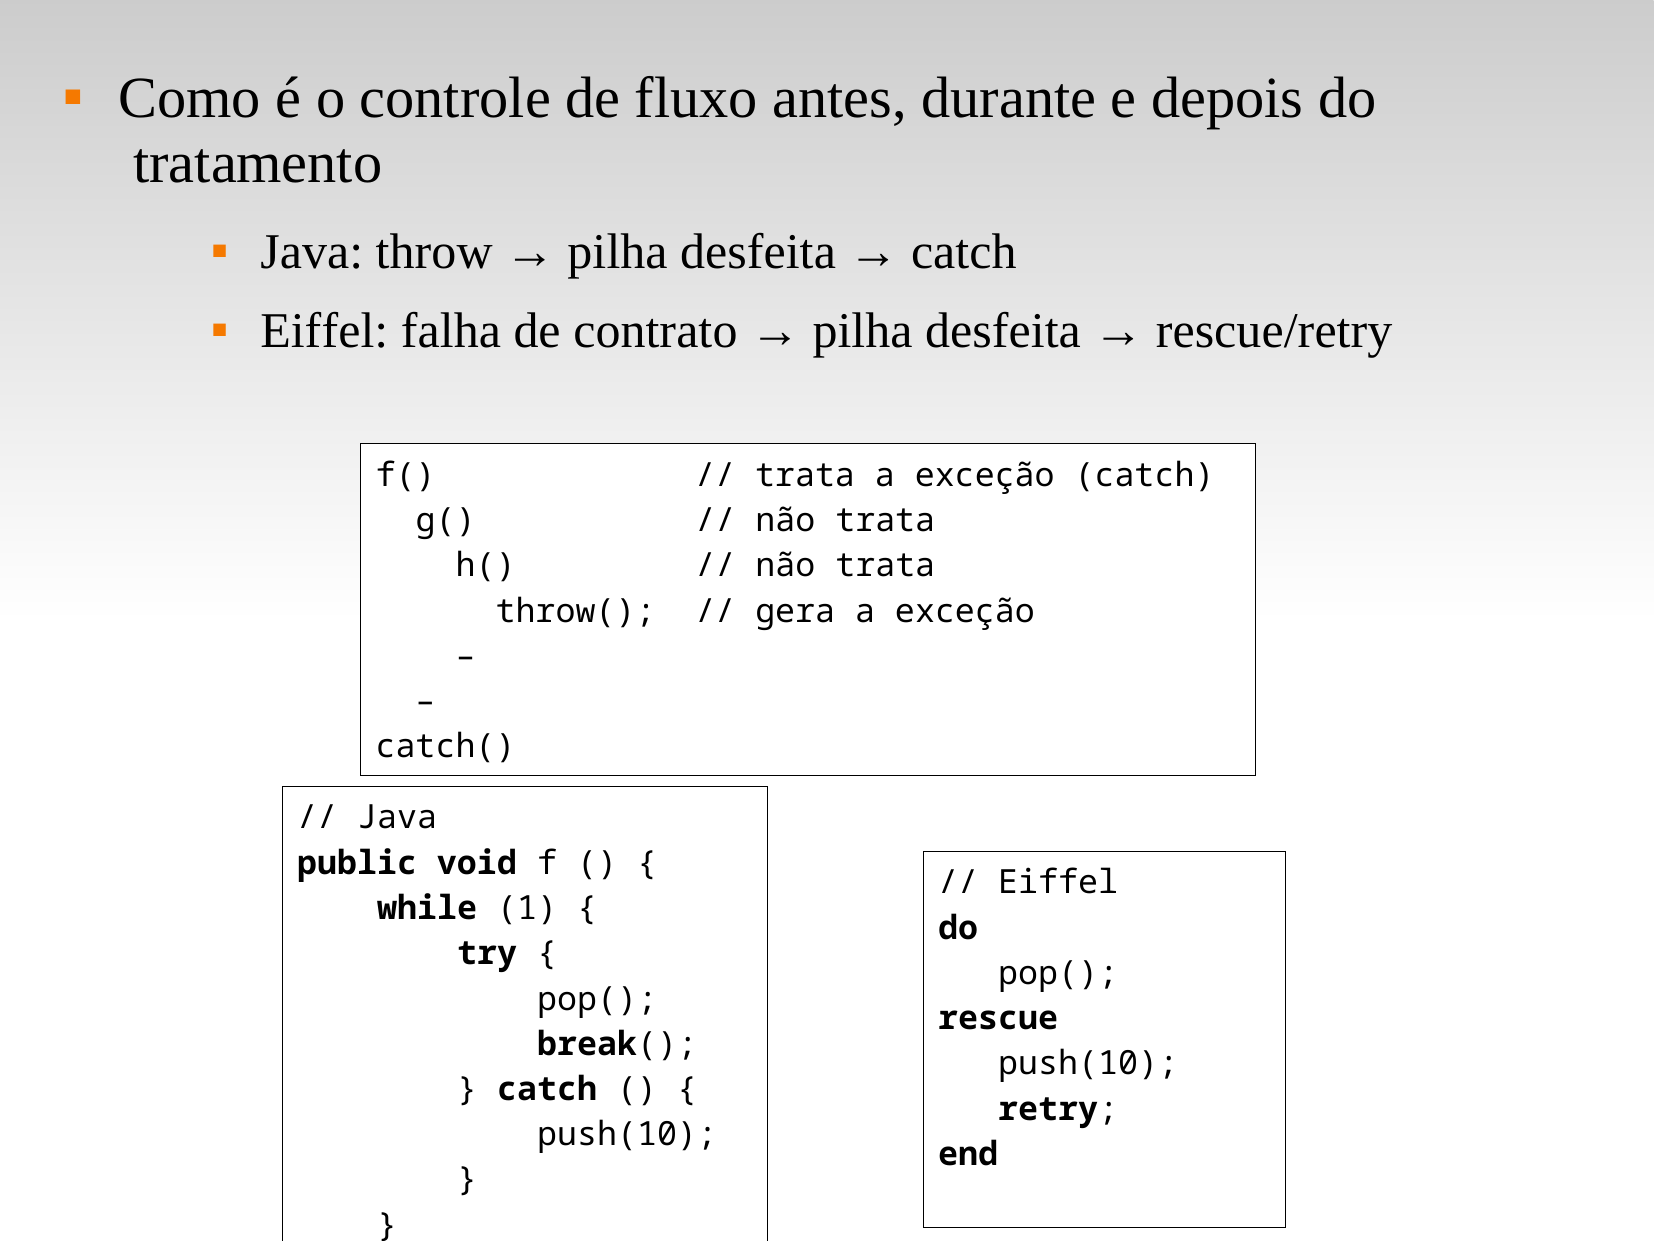

# Como é o controle de fluxo antes, durante e depois do tratamento
Java: throw → pilha desfeita → catch
Eiffel: falha de contrato → pilha desfeita → rescue/retry
f() // trata a exceção (catch)
 g() // não trata
 h() // não trata
 throw(); // gera a exceção
 –
 –
catch()
// Java
public void f () {
 while (1) {
 try {
 pop();
 break();
 } catch () {
 push(10);
 }
 }
}
// Eiffel
do
 pop();
rescue
 push(10);
 retry;
end